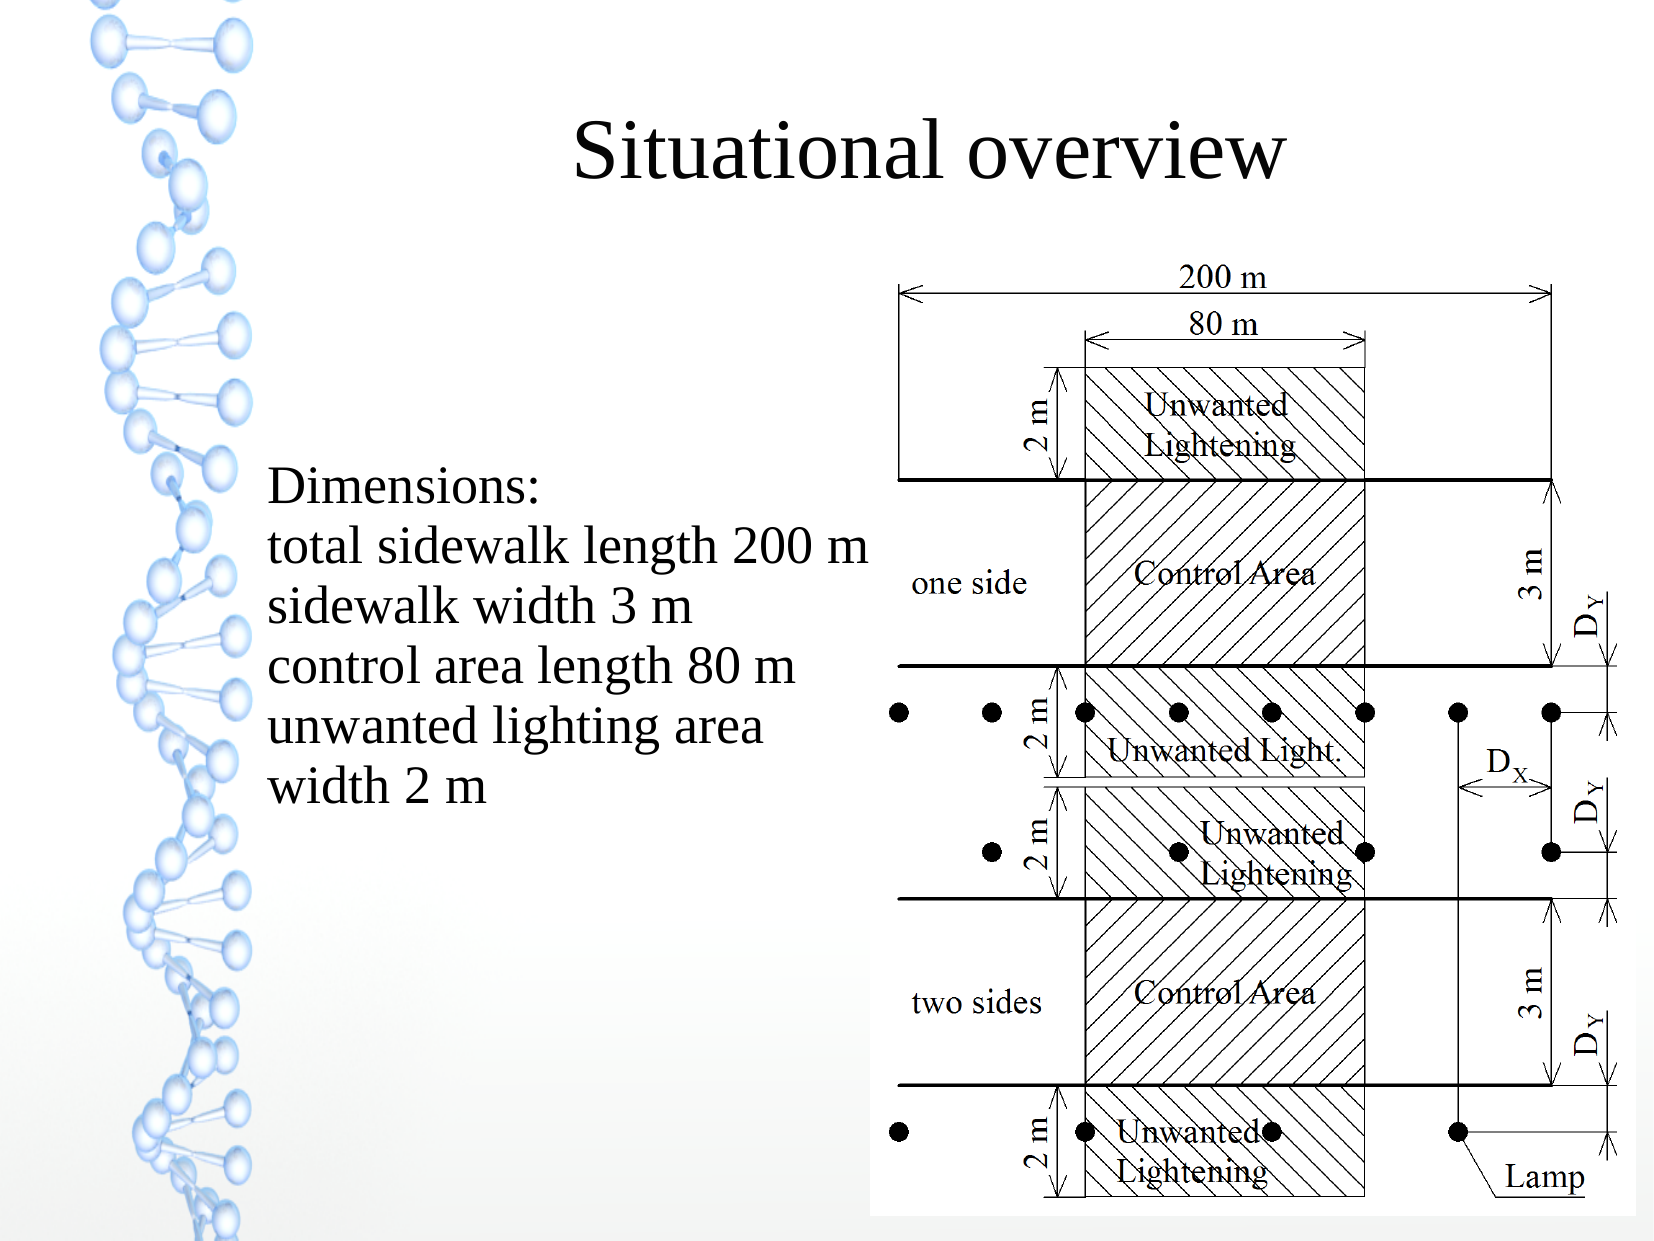

# Situational overview
Dimensions:
total sidewalk length 200 m
sidewalk width 3 m
control area length 80 m
unwanted lighting area width 2 m